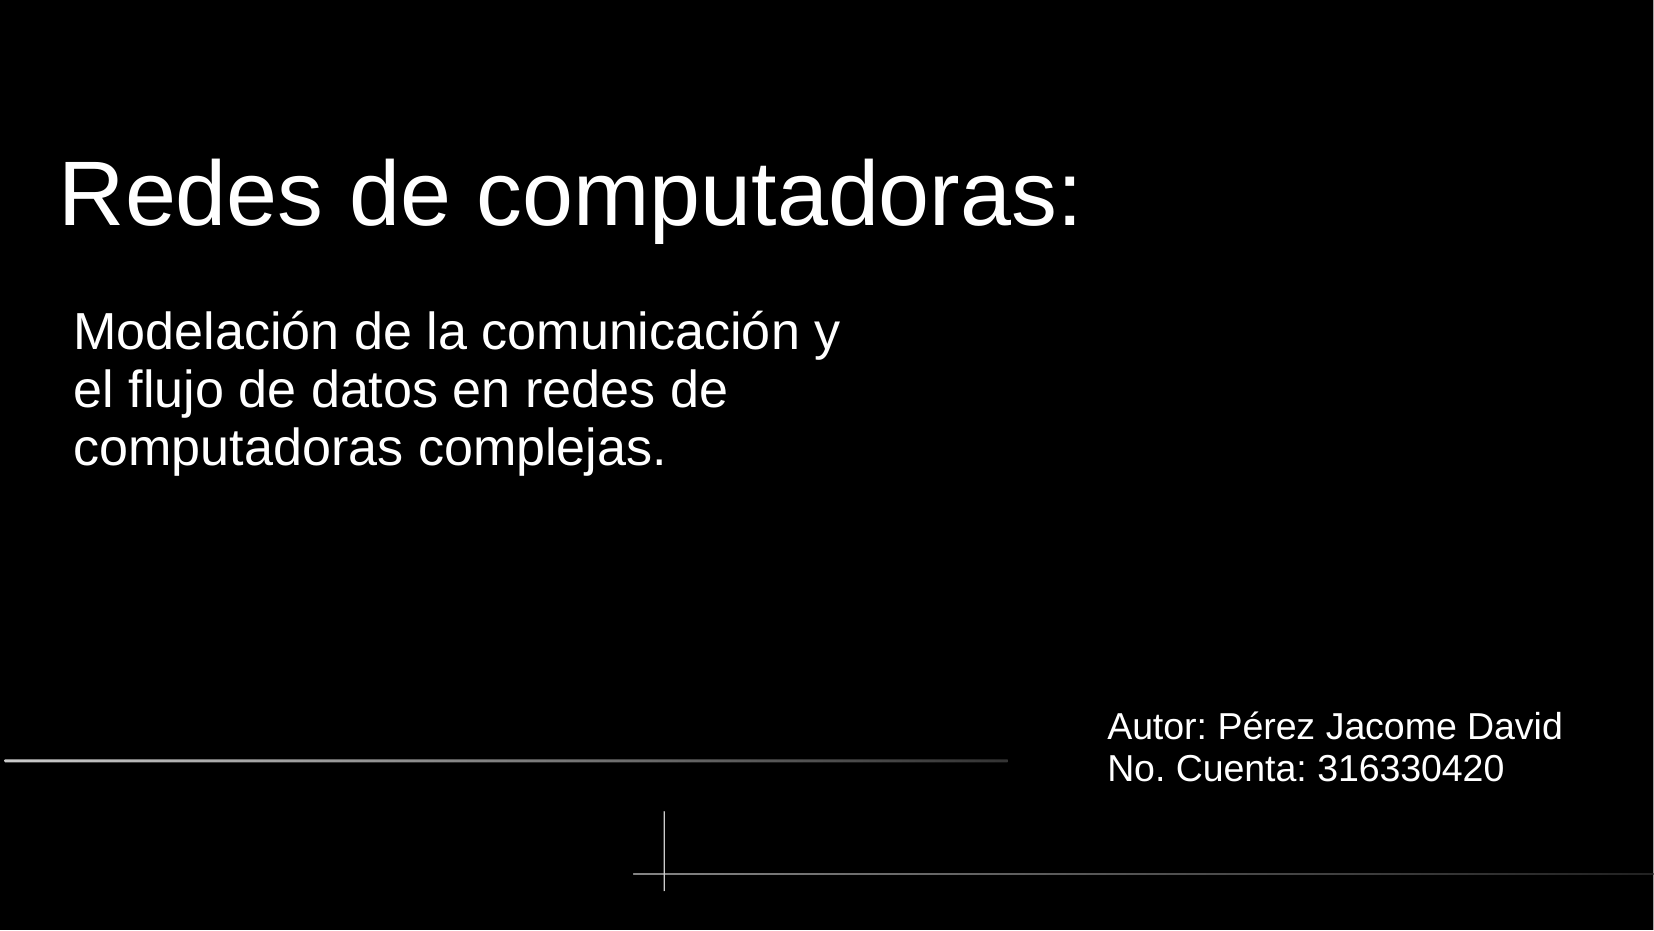

# Redes de computadoras:
Modelación de la comunicación y el flujo de datos en redes de
computadoras complejas.
Autor: Pérez Jacome David
No. Cuenta: 316330420